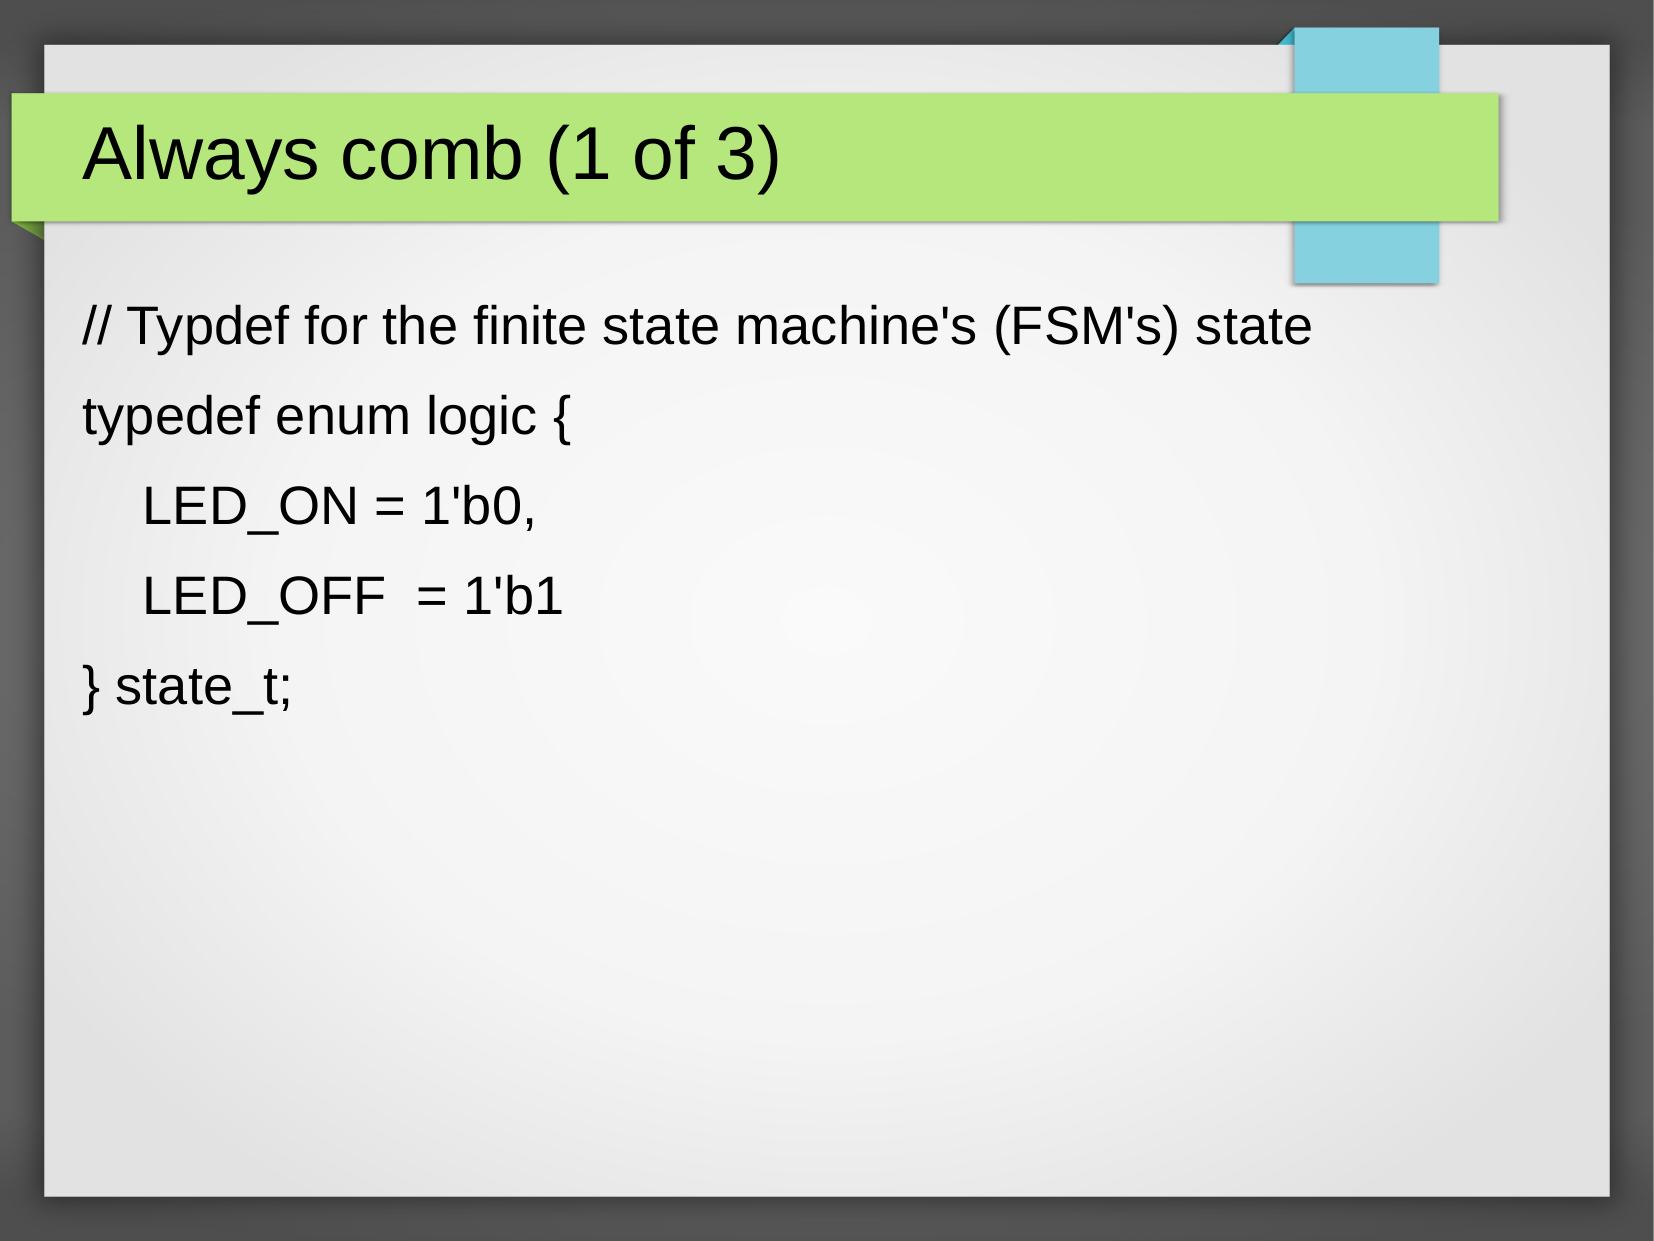

# Always comb (1 of 3)
// Typdef for the finite state machine's (FSM's) state
typedef enum logic {
 LED_ON = 1'b0,
 LED_OFF = 1'b1
} state_t;